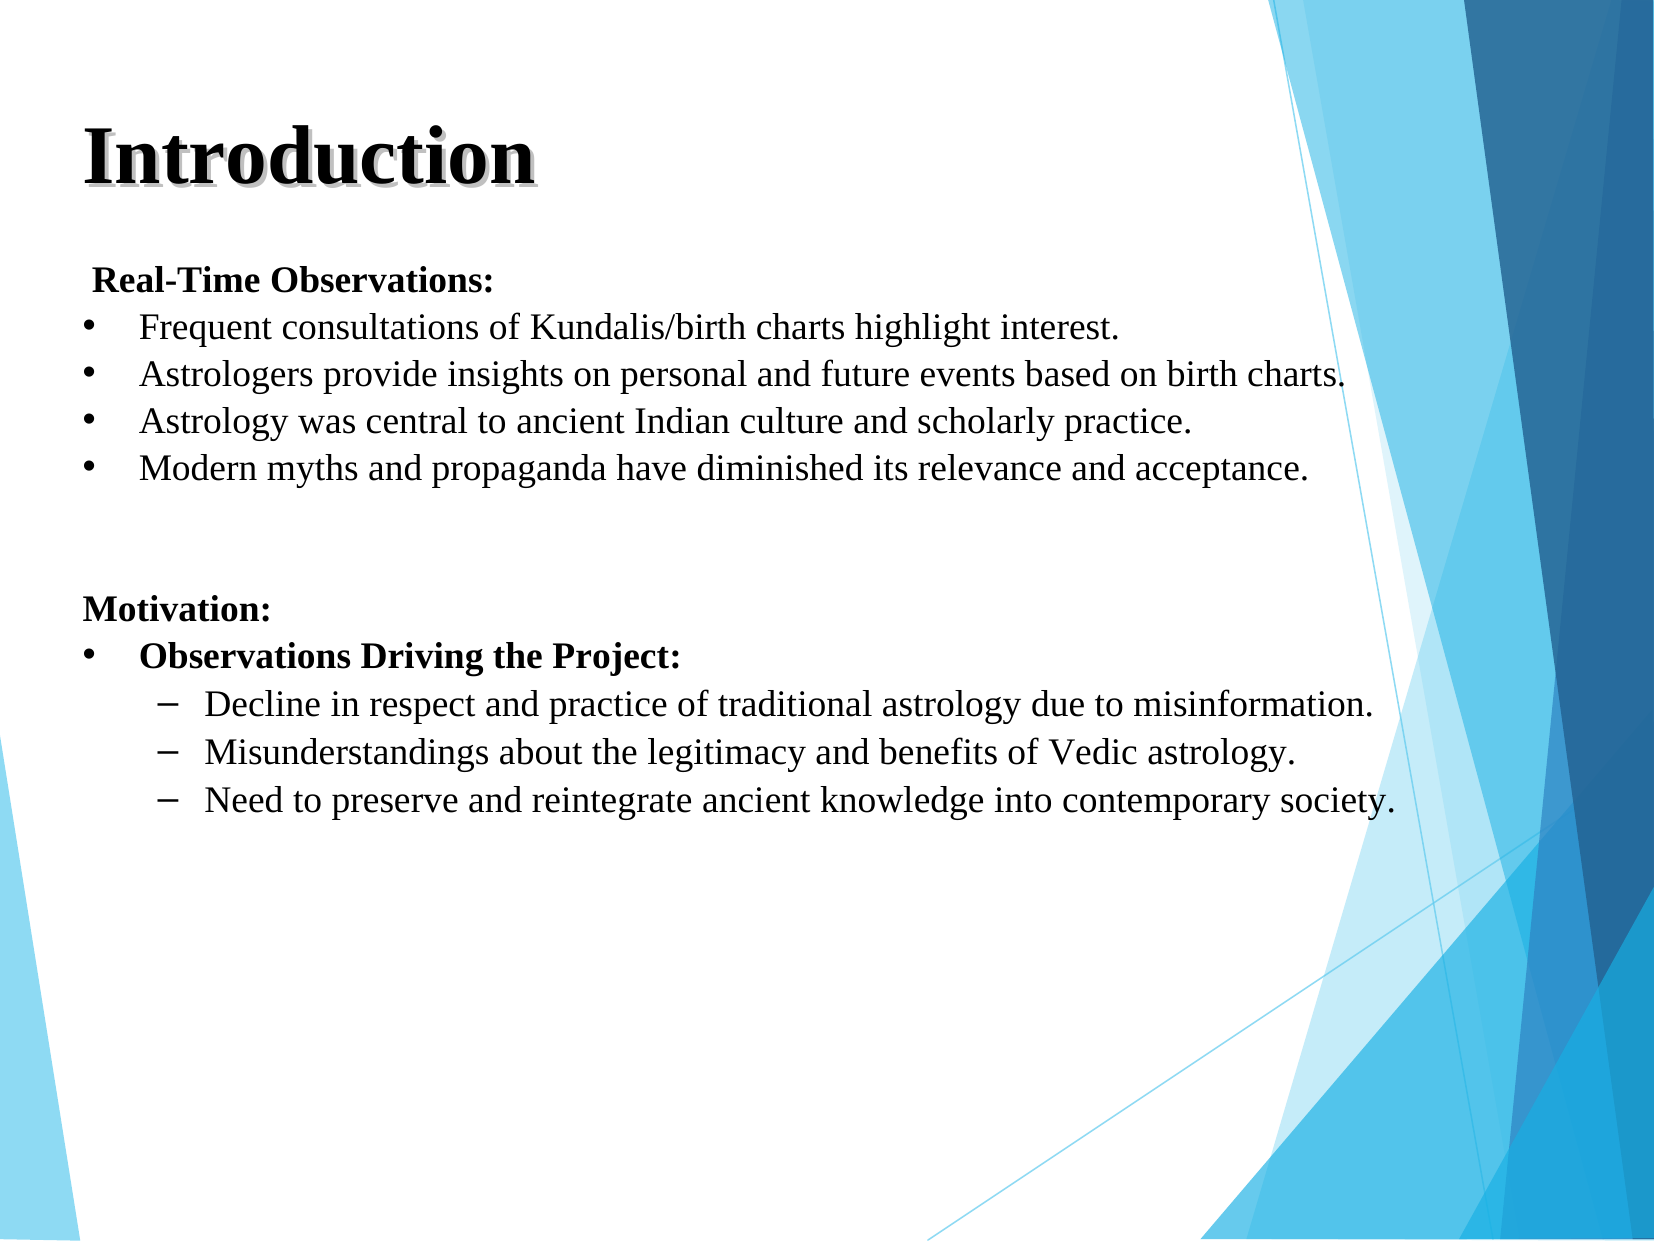

Introduction
 Real-Time Observations:
Frequent consultations of Kundalis/birth charts highlight interest.
Astrologers provide insights on personal and future events based on birth charts.
Astrology was central to ancient Indian culture and scholarly practice.
Modern myths and propaganda have diminished its relevance and acceptance.
Motivation:
Observations Driving the Project:
Decline in respect and practice of traditional astrology due to misinformation.
Misunderstandings about the legitimacy and benefits of Vedic astrology.
Need to preserve and reintegrate ancient knowledge into contemporary society.